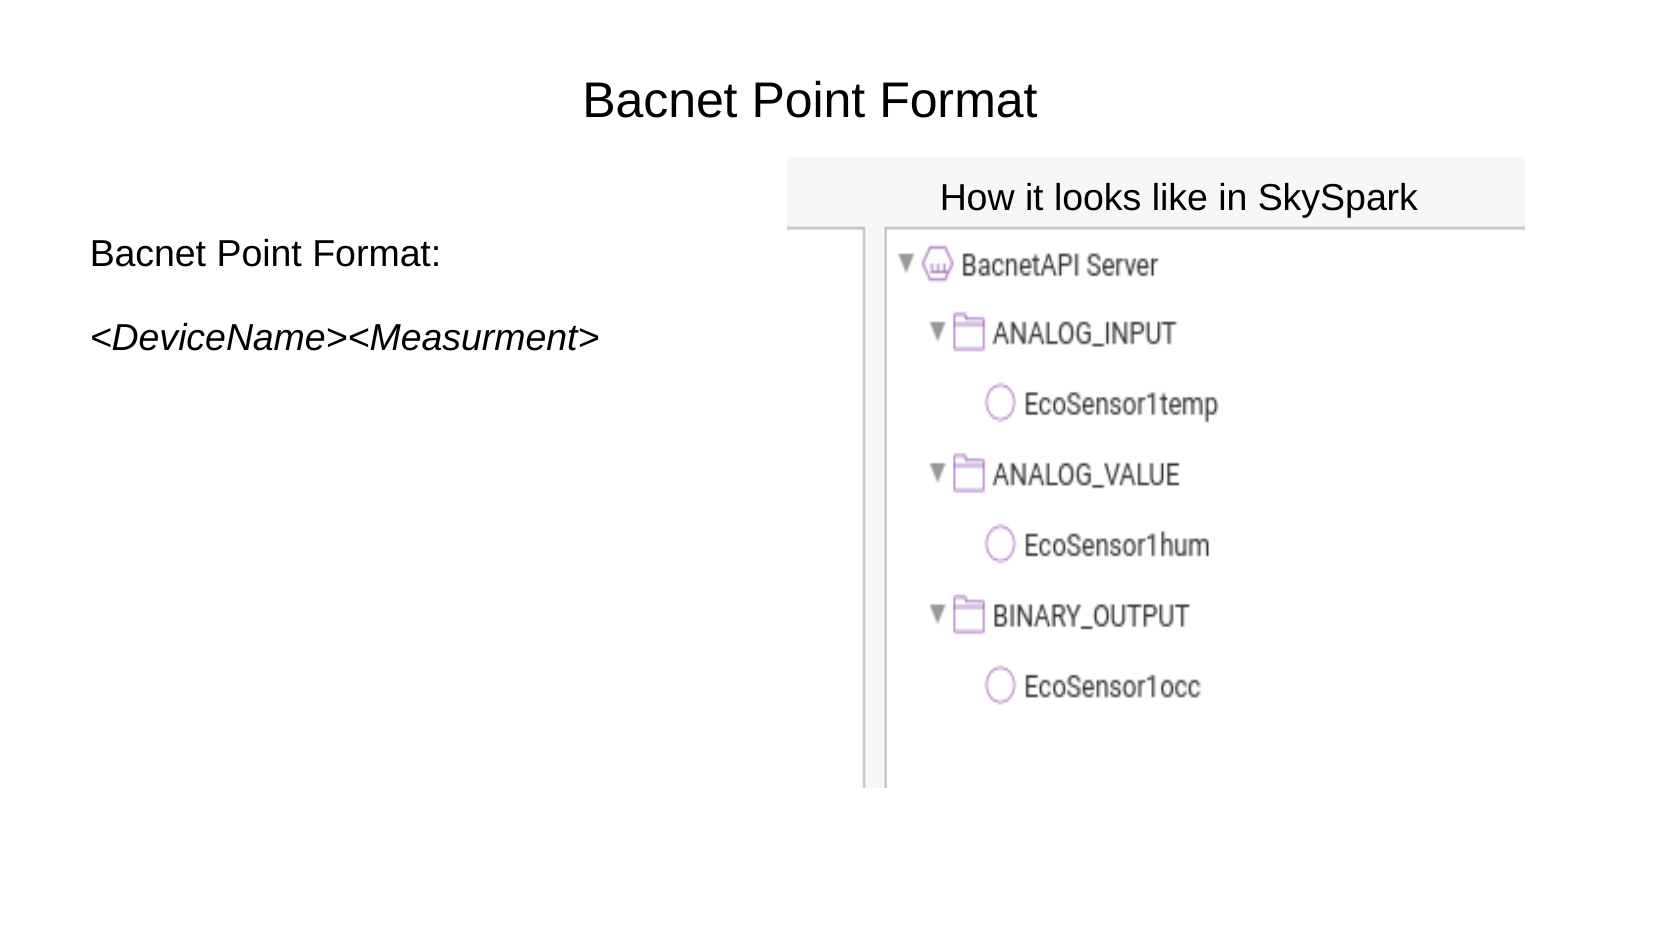

# Bacnet Point Format
How it looks like in SkySpark
Bacnet Point Format:
<DeviceName><Measurment>